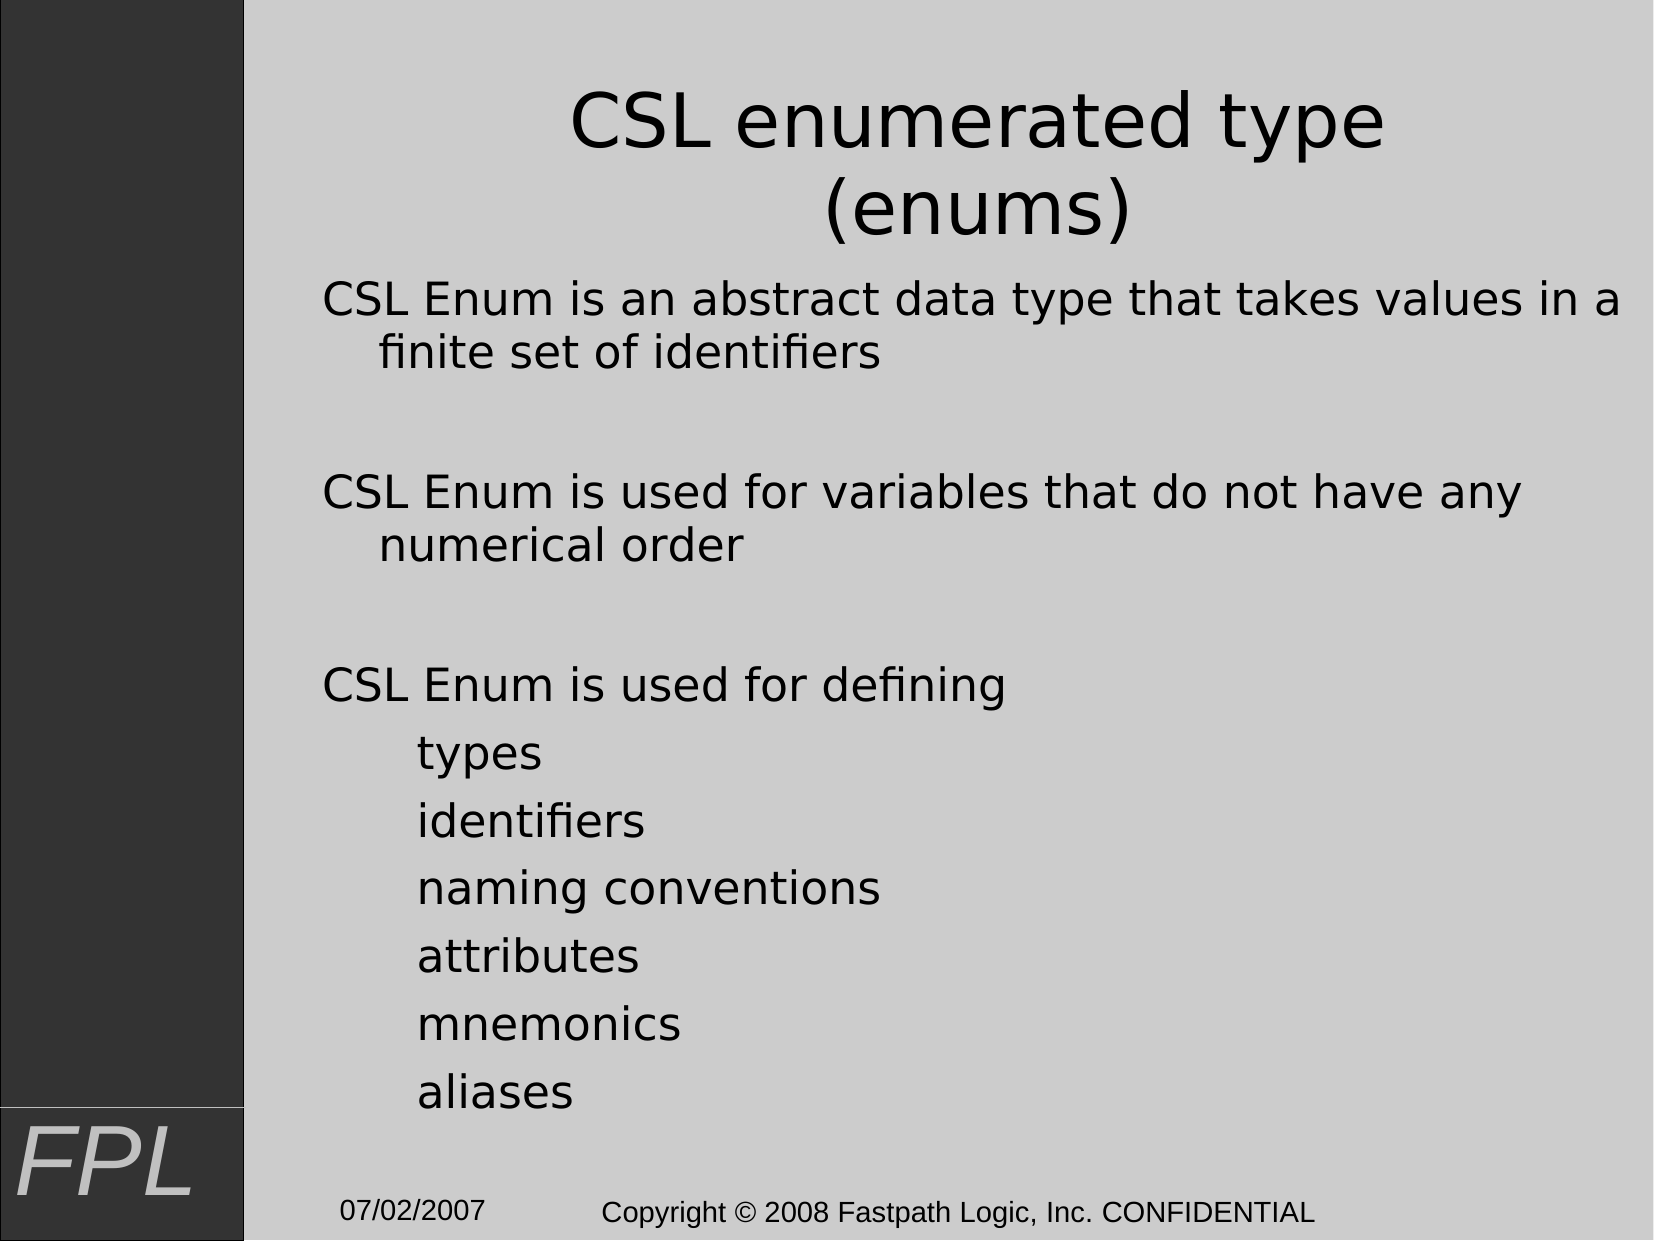

# CSL enumerated type (enums)
CSL Enum is an abstract data type that takes values in a finite set of identifiers
CSL Enum is used for variables that do not have any numerical order
CSL Enum is used for defining
types
identifiers
naming conventions
attributes
mnemonics
aliases
07/02/2007
© 2007 FASTPATH LOGIC INC.